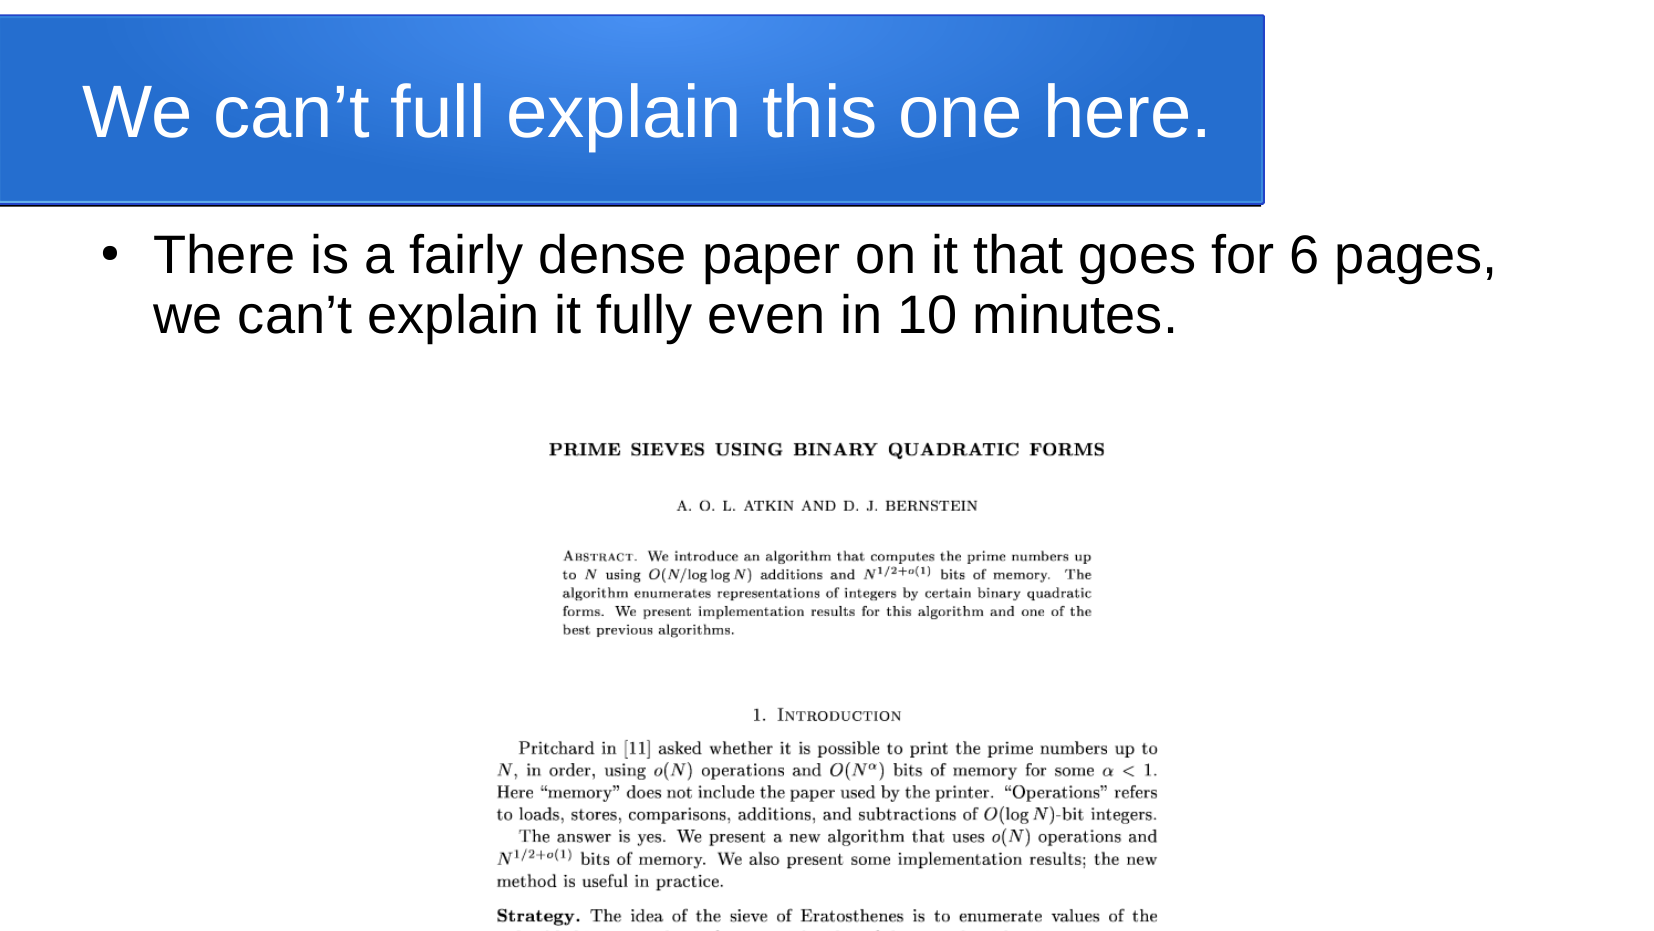

# We can’t full explain this one here.
There is a fairly dense paper on it that goes for 6 pages, we can’t explain it fully even in 10 minutes.